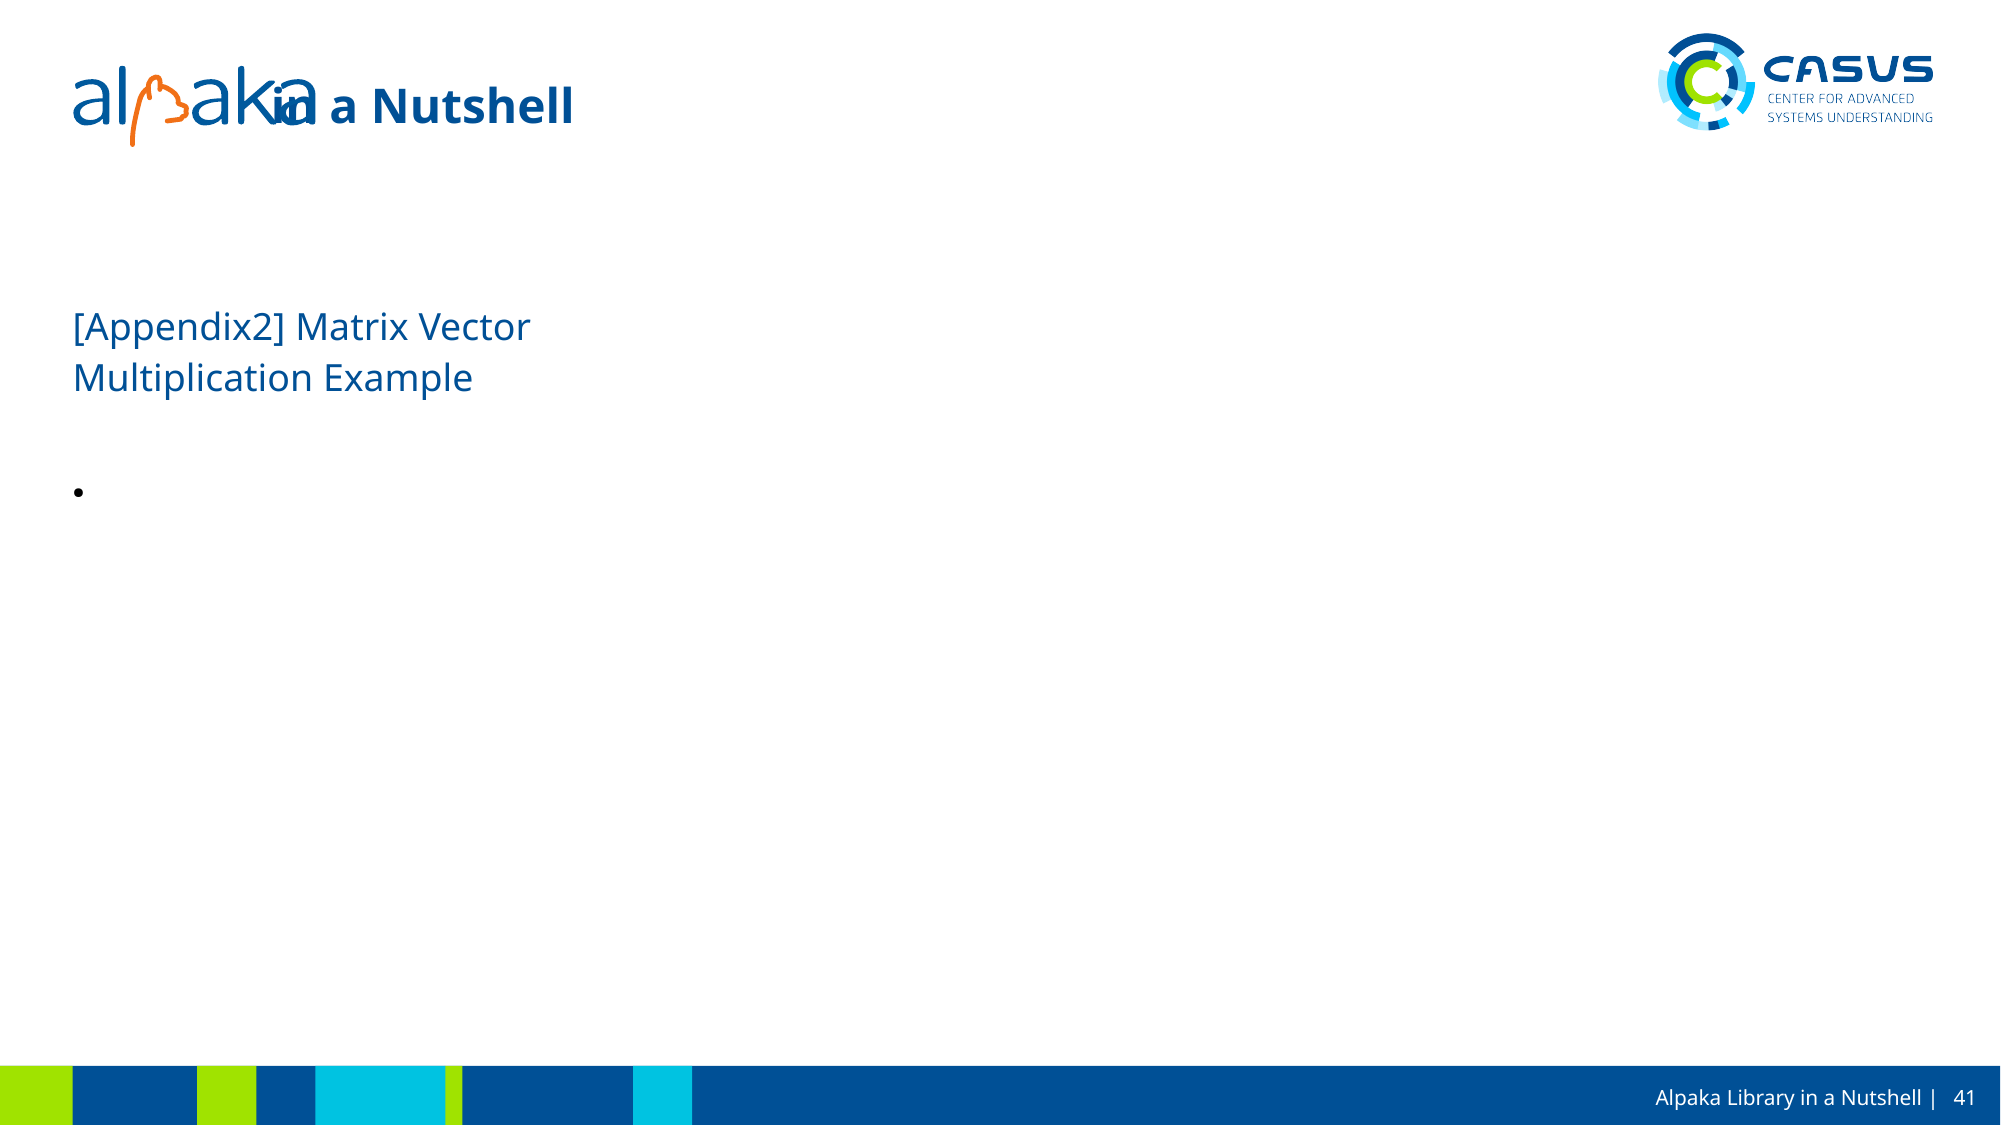

in a Nutshell
# [Appendix2] Matrix Vector Multiplication Example
Alpaka Library in a Nutshell
41